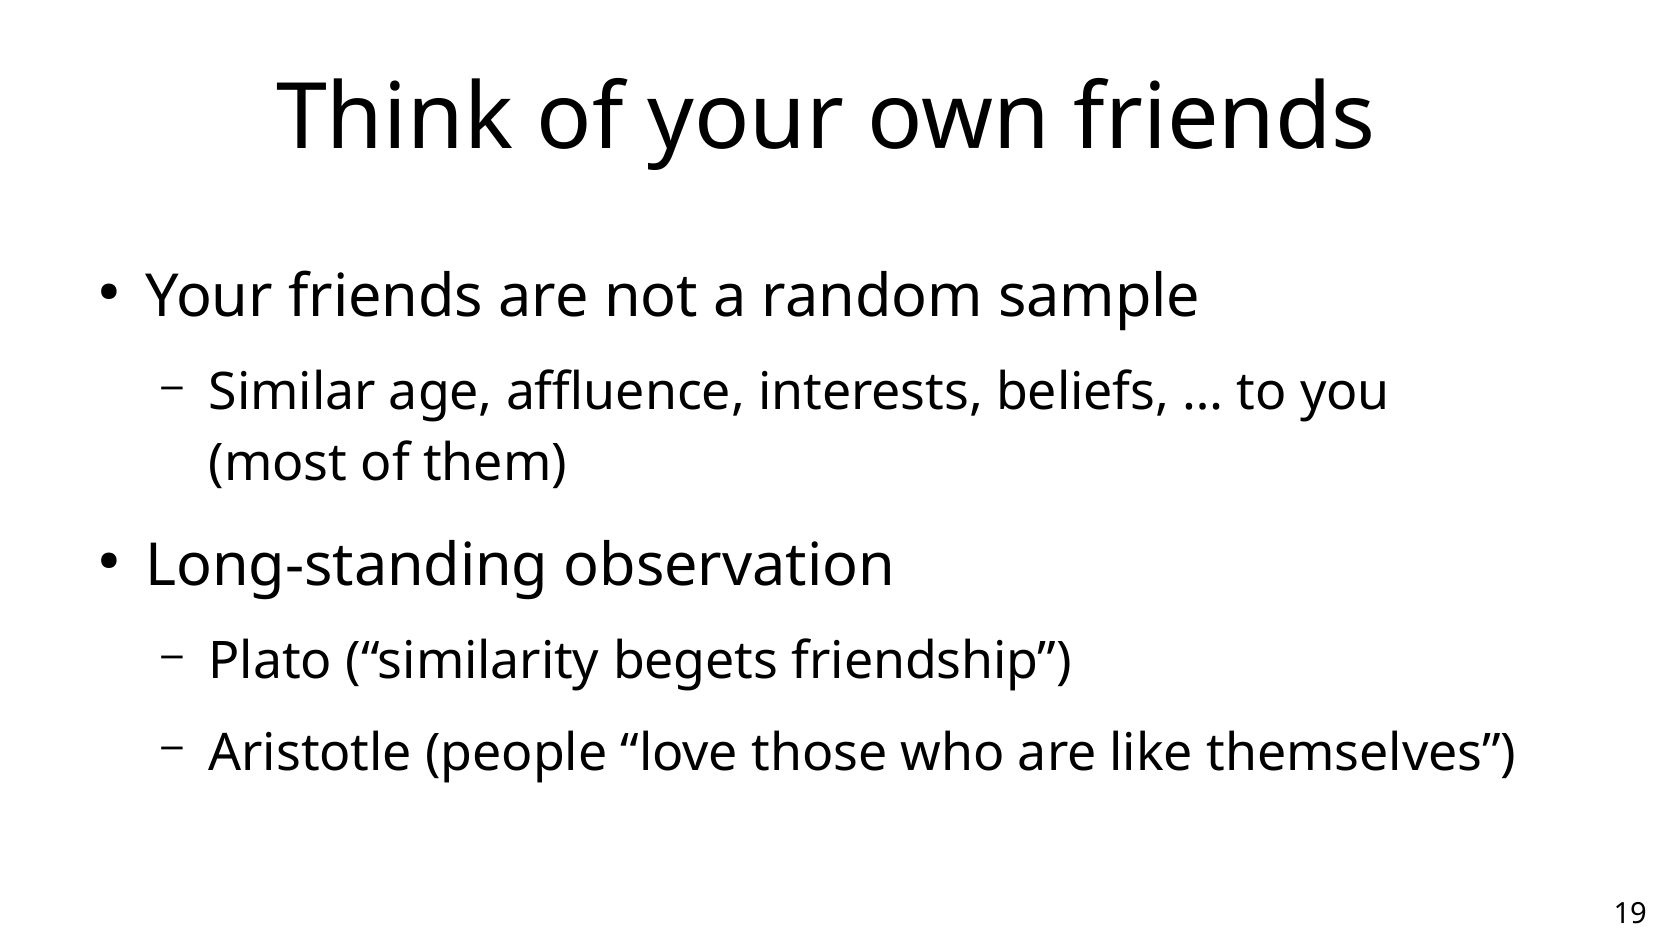

# Think of your own friends
Your friends are not a random sample
Similar age, affluence, interests, beliefs, … to you
(most of them)
Long-standing observation
Plato (“similarity begets friendship”)
Aristotle (people “love those who are like themselves”)
19